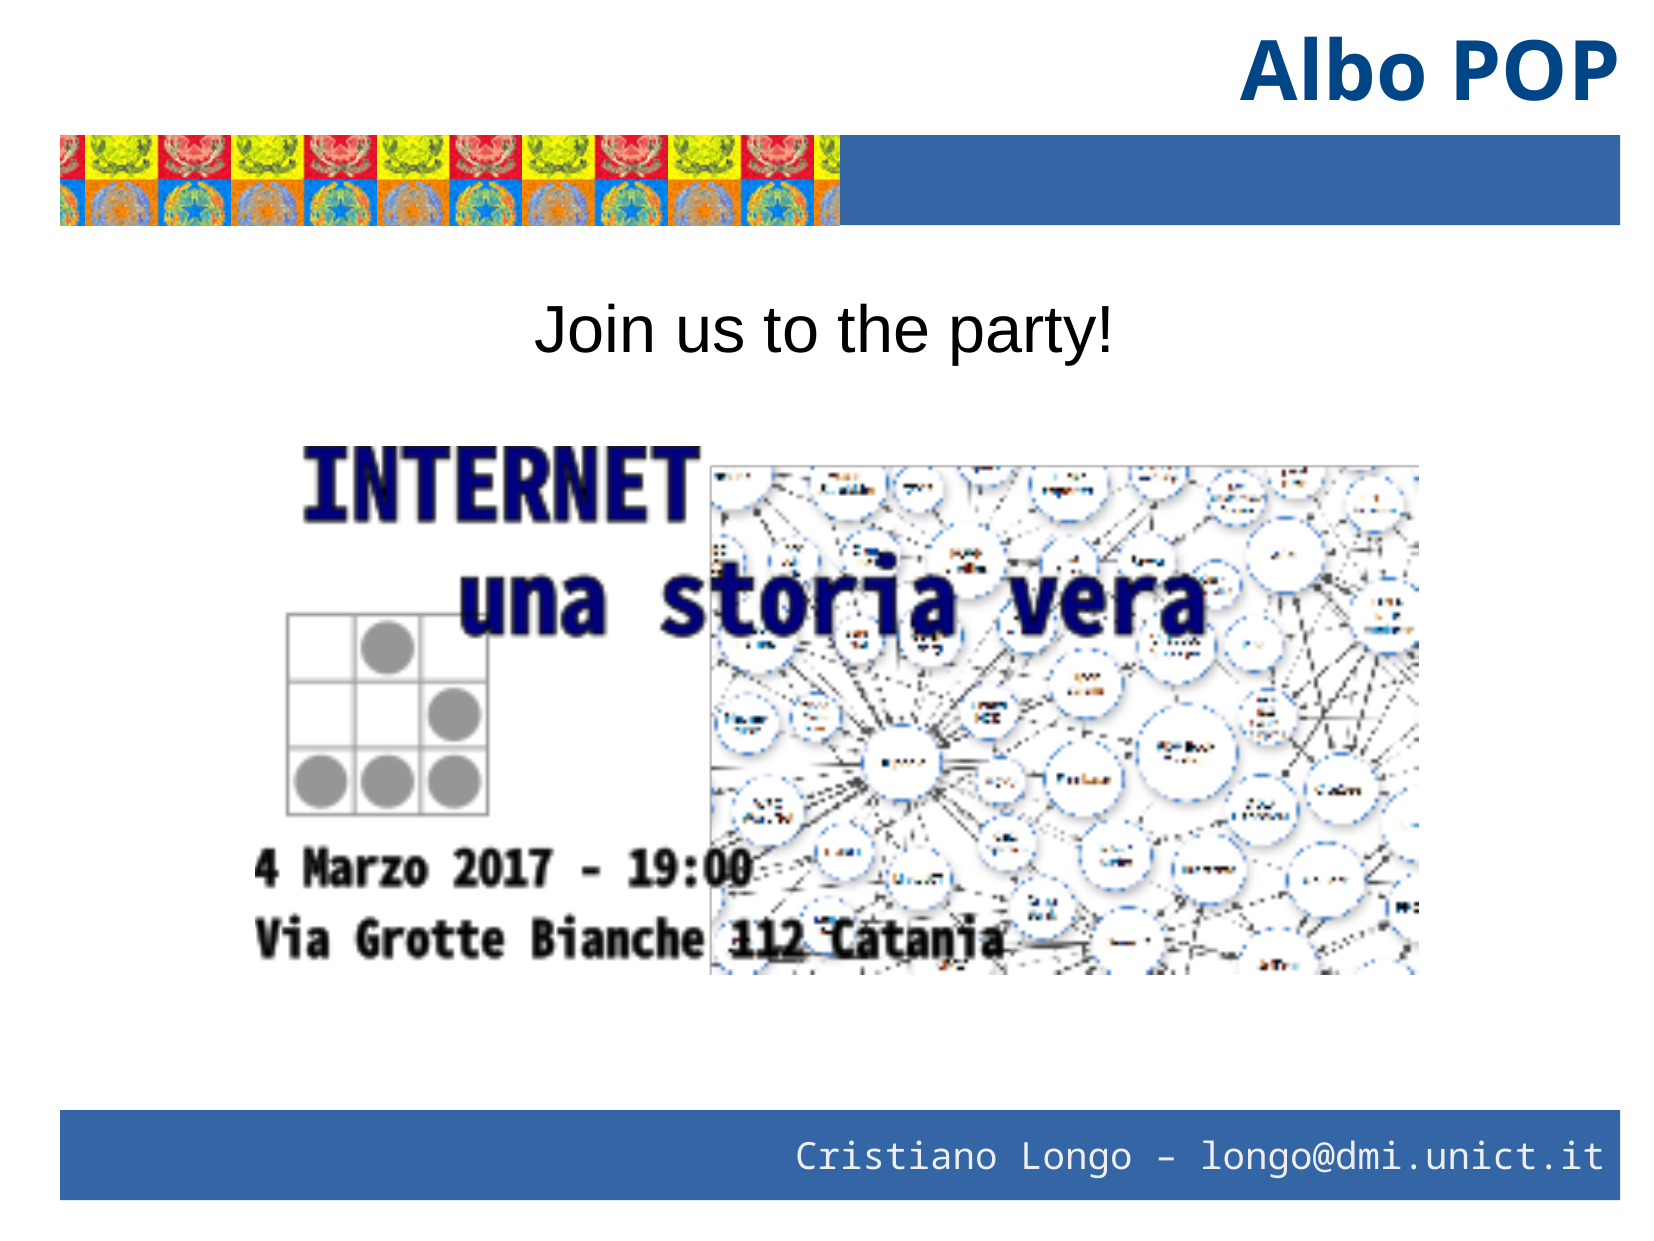

Albo POP
Join us to the party!
Cristiano Longo – longo@dmi.unict.it